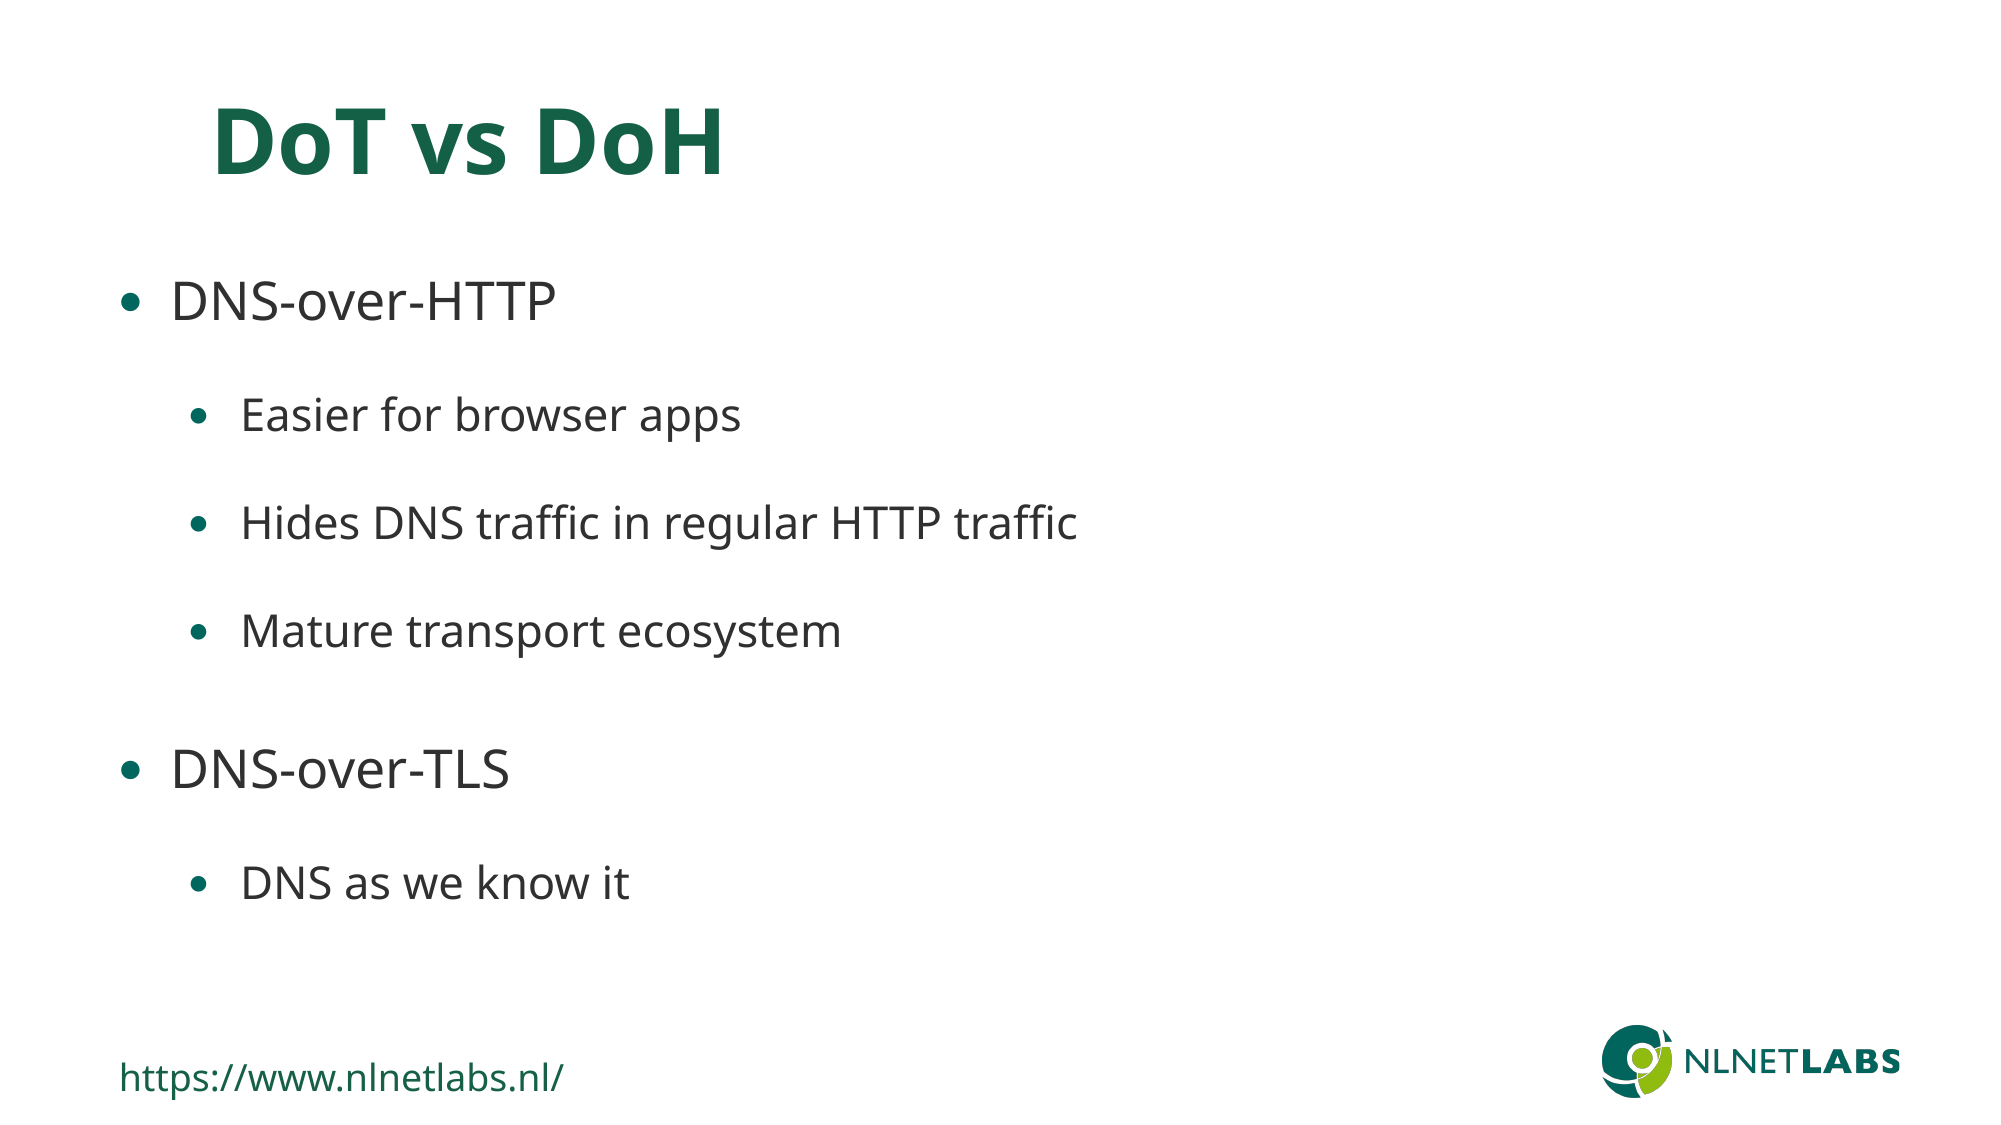

# DoT vs DoH
DNS-over-HTTP
Easier for browser apps
Hides DNS traffic in regular HTTP traffic
Mature transport ecosystem
DNS-over-TLS
DNS as we know it